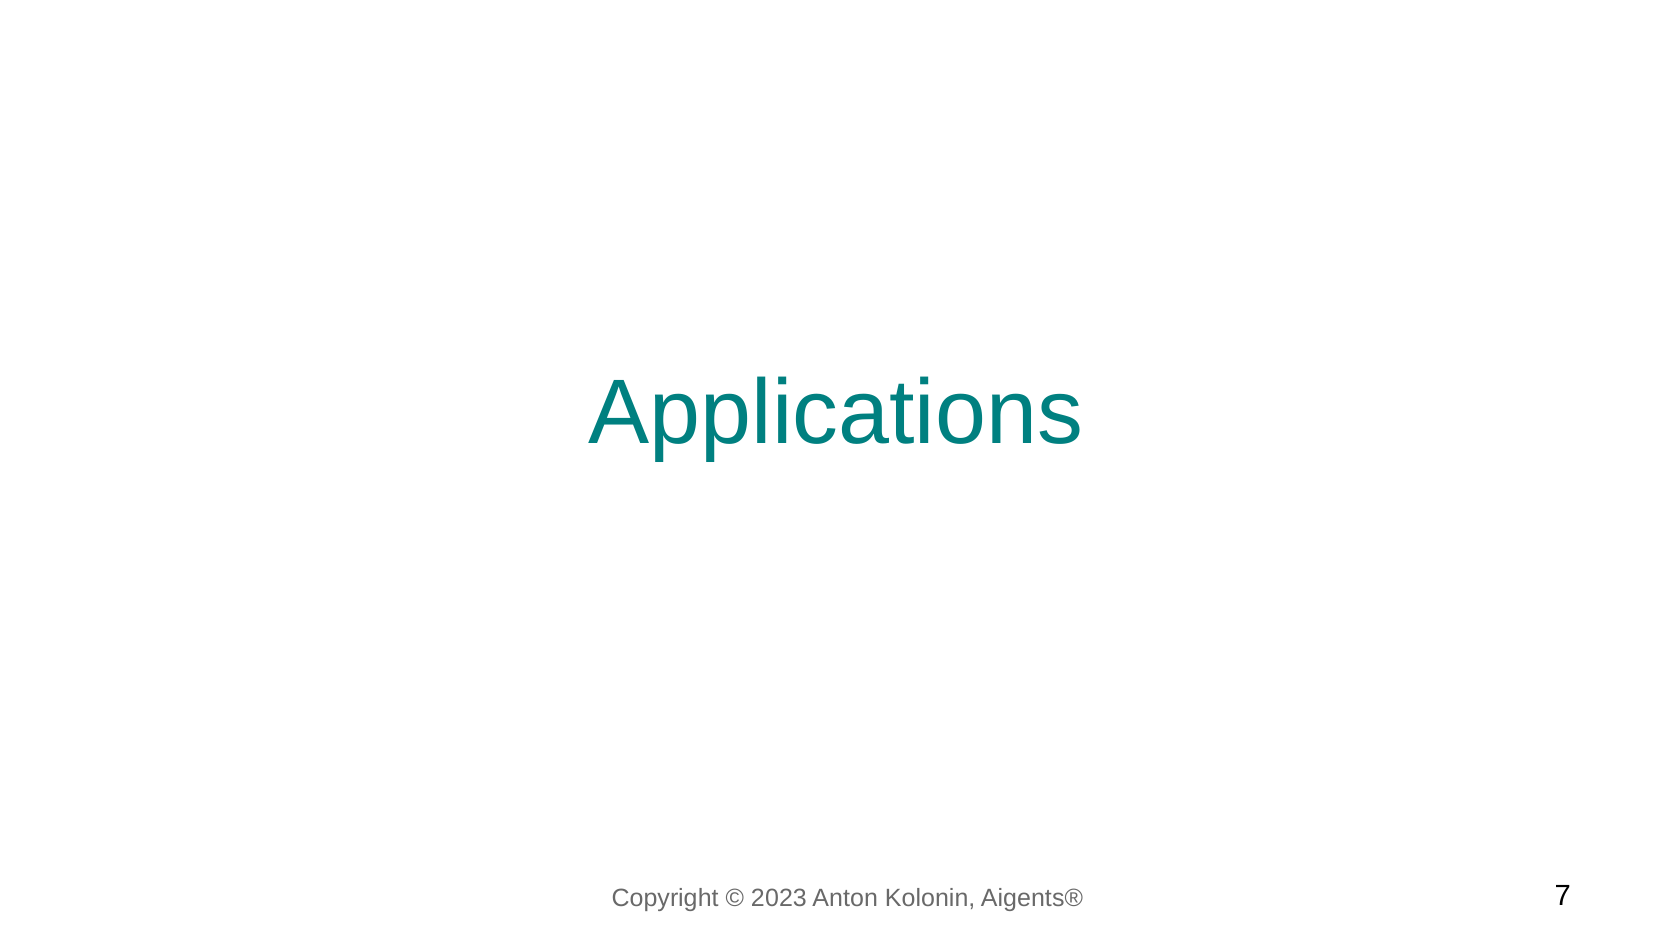

Applications
Copyright © 2023 Anton Kolonin, Aigents®
7